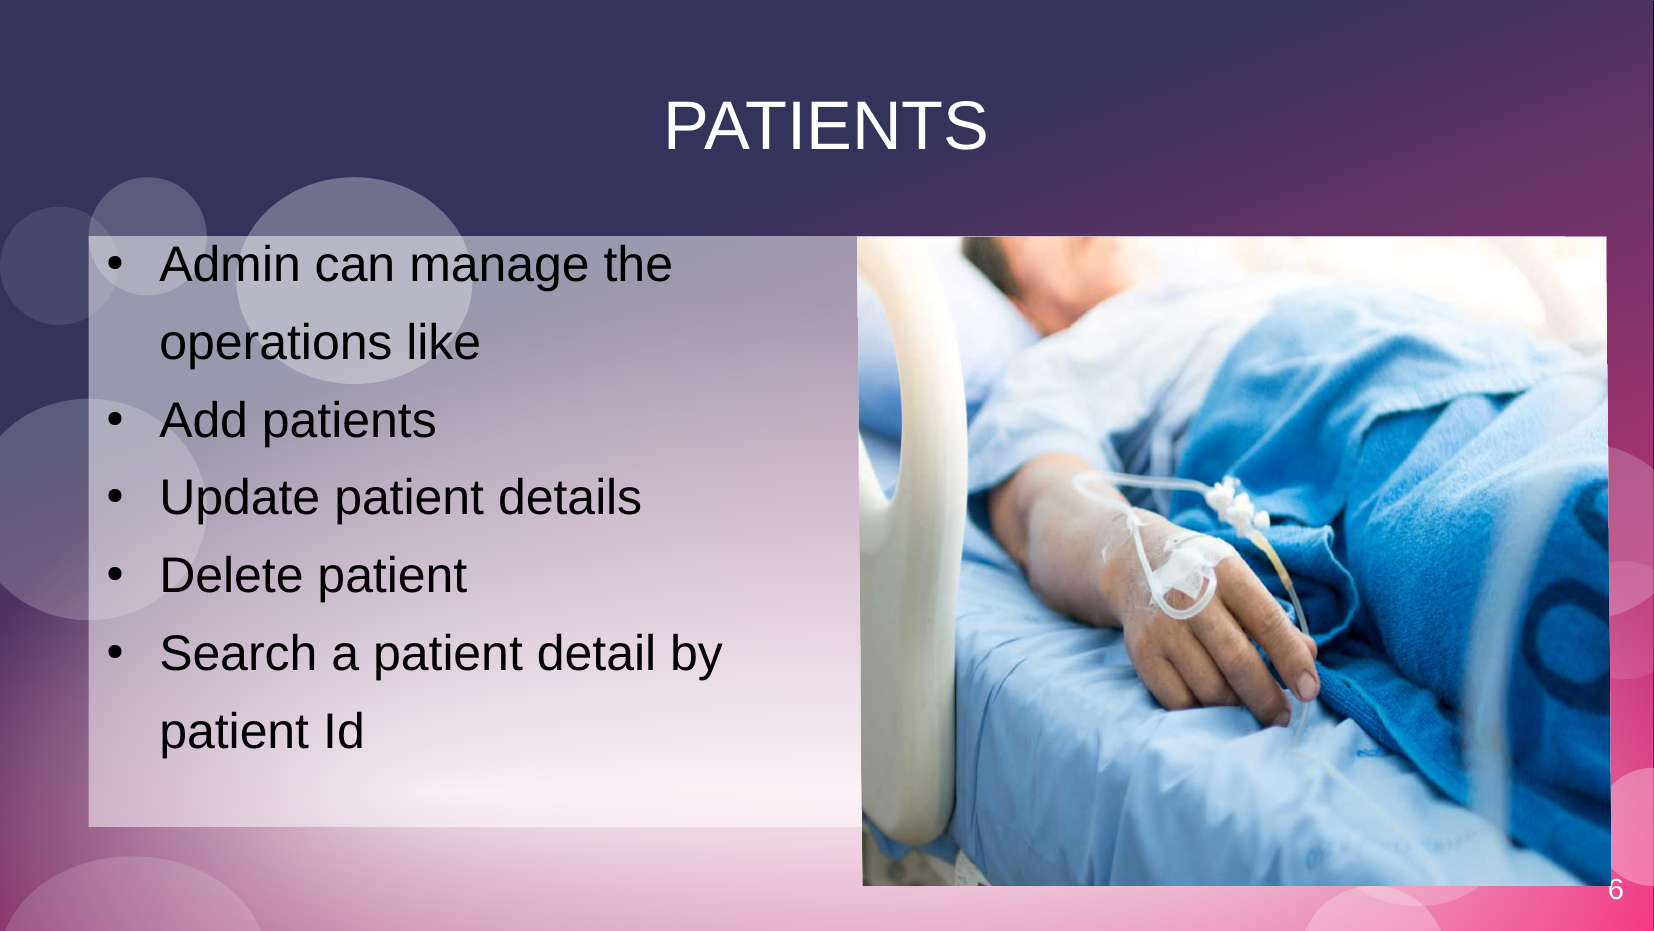

# PATIENTS
Admin can manage the
operations like
Add patients
Update patient details
Delete patient
Search a patient detail by
patient Id